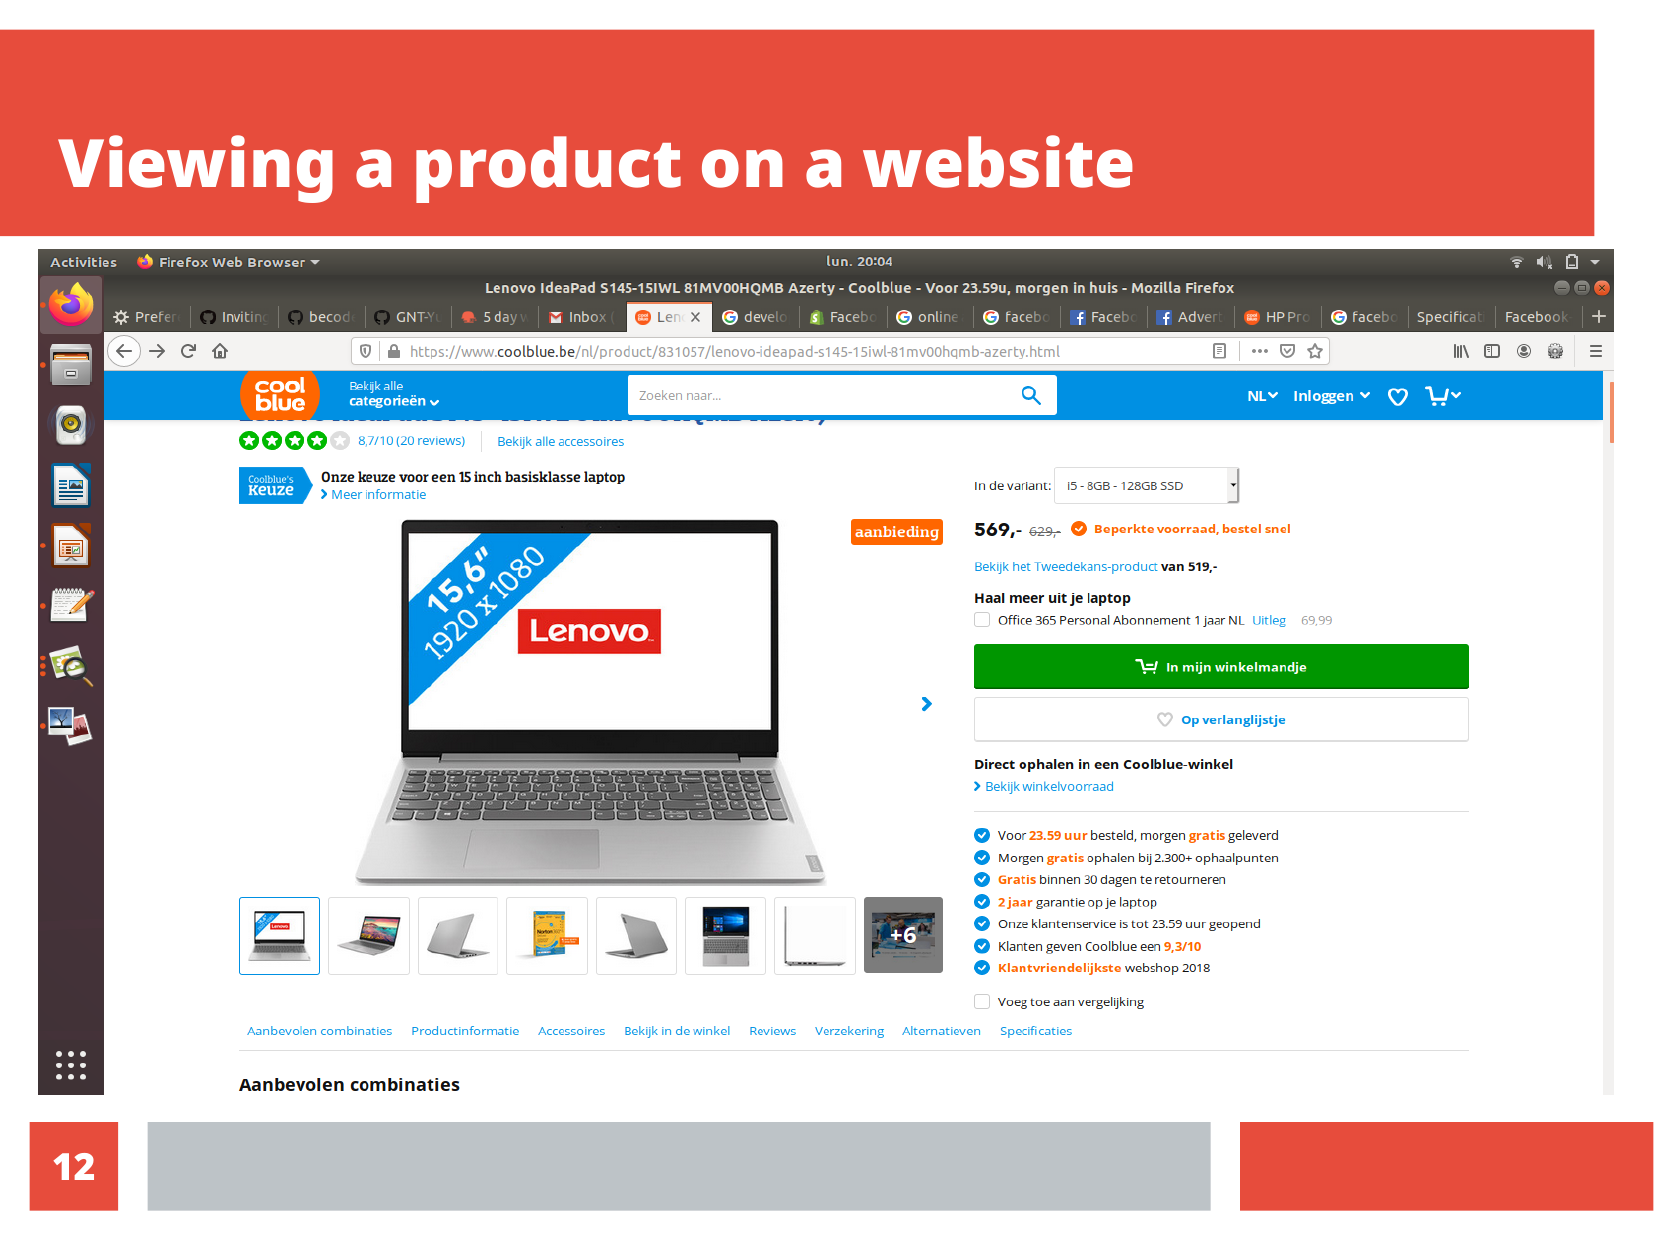

# Viewing a product on a website
12